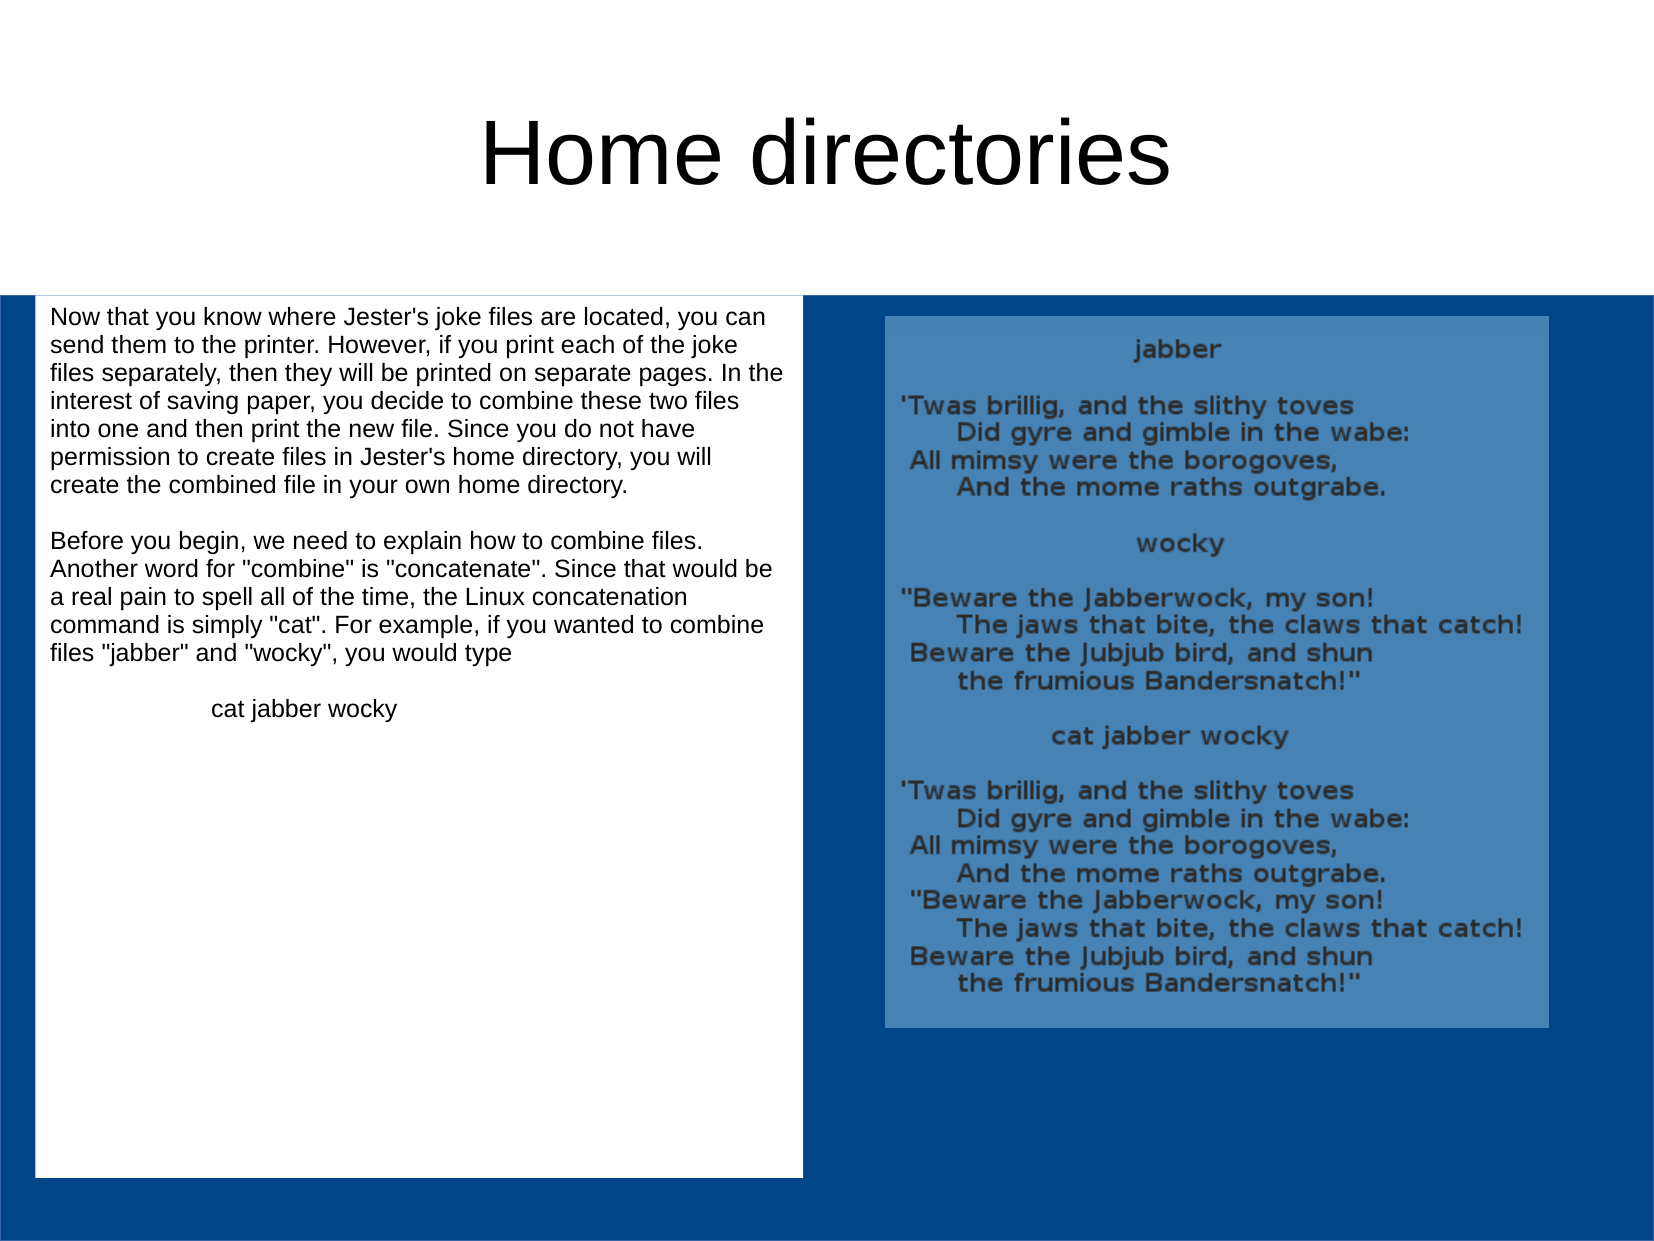

# Home directories
Now that you know where Jester's joke files are located, you can send them to the printer. However, if you print each of the joke files separately, then they will be printed on separate pages. In the interest of saving paper, you decide to combine these two files into one and then print the new file. Since you do not have permission to create files in Jester's home directory, you will create the combined file in your own home directory.
Before you begin, we need to explain how to combine files. Another word for "combine" is "concatenate". Since that would be a real pain to spell all of the time, the Linux concatenation command is simply "cat". For example, if you wanted to combine files "jabber" and "wocky", you would type
 cat jabber wocky